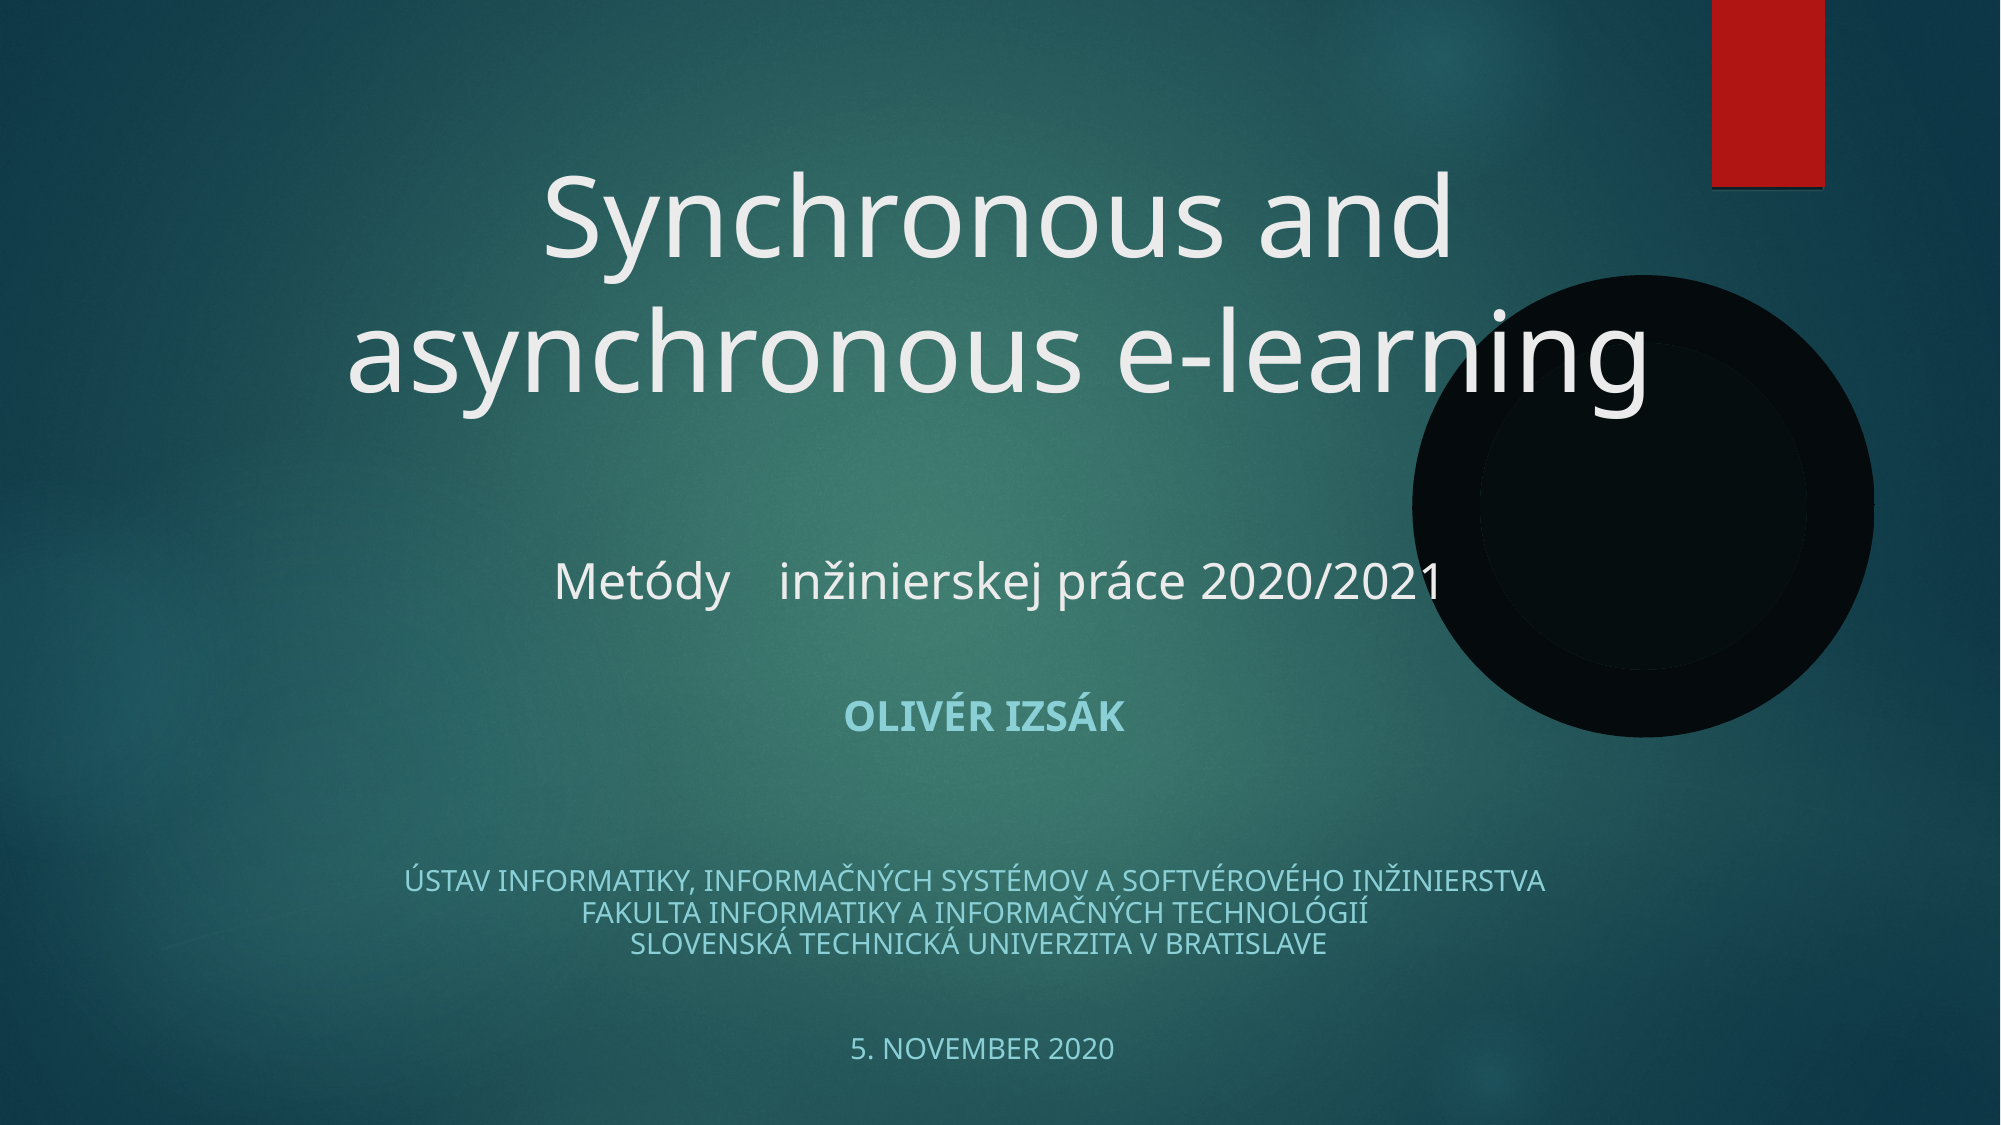

# Synchronous and asynchronous e-learning Metódy	inžinierskej práce 2020/2021
 Olivér Izsák
Ústav informatiky, informačných systémov a softvérového inžinierstva
Fakulta informatiky a informačných technológií
Slovenská technická univerzita v Bratislave
 5. november 2020